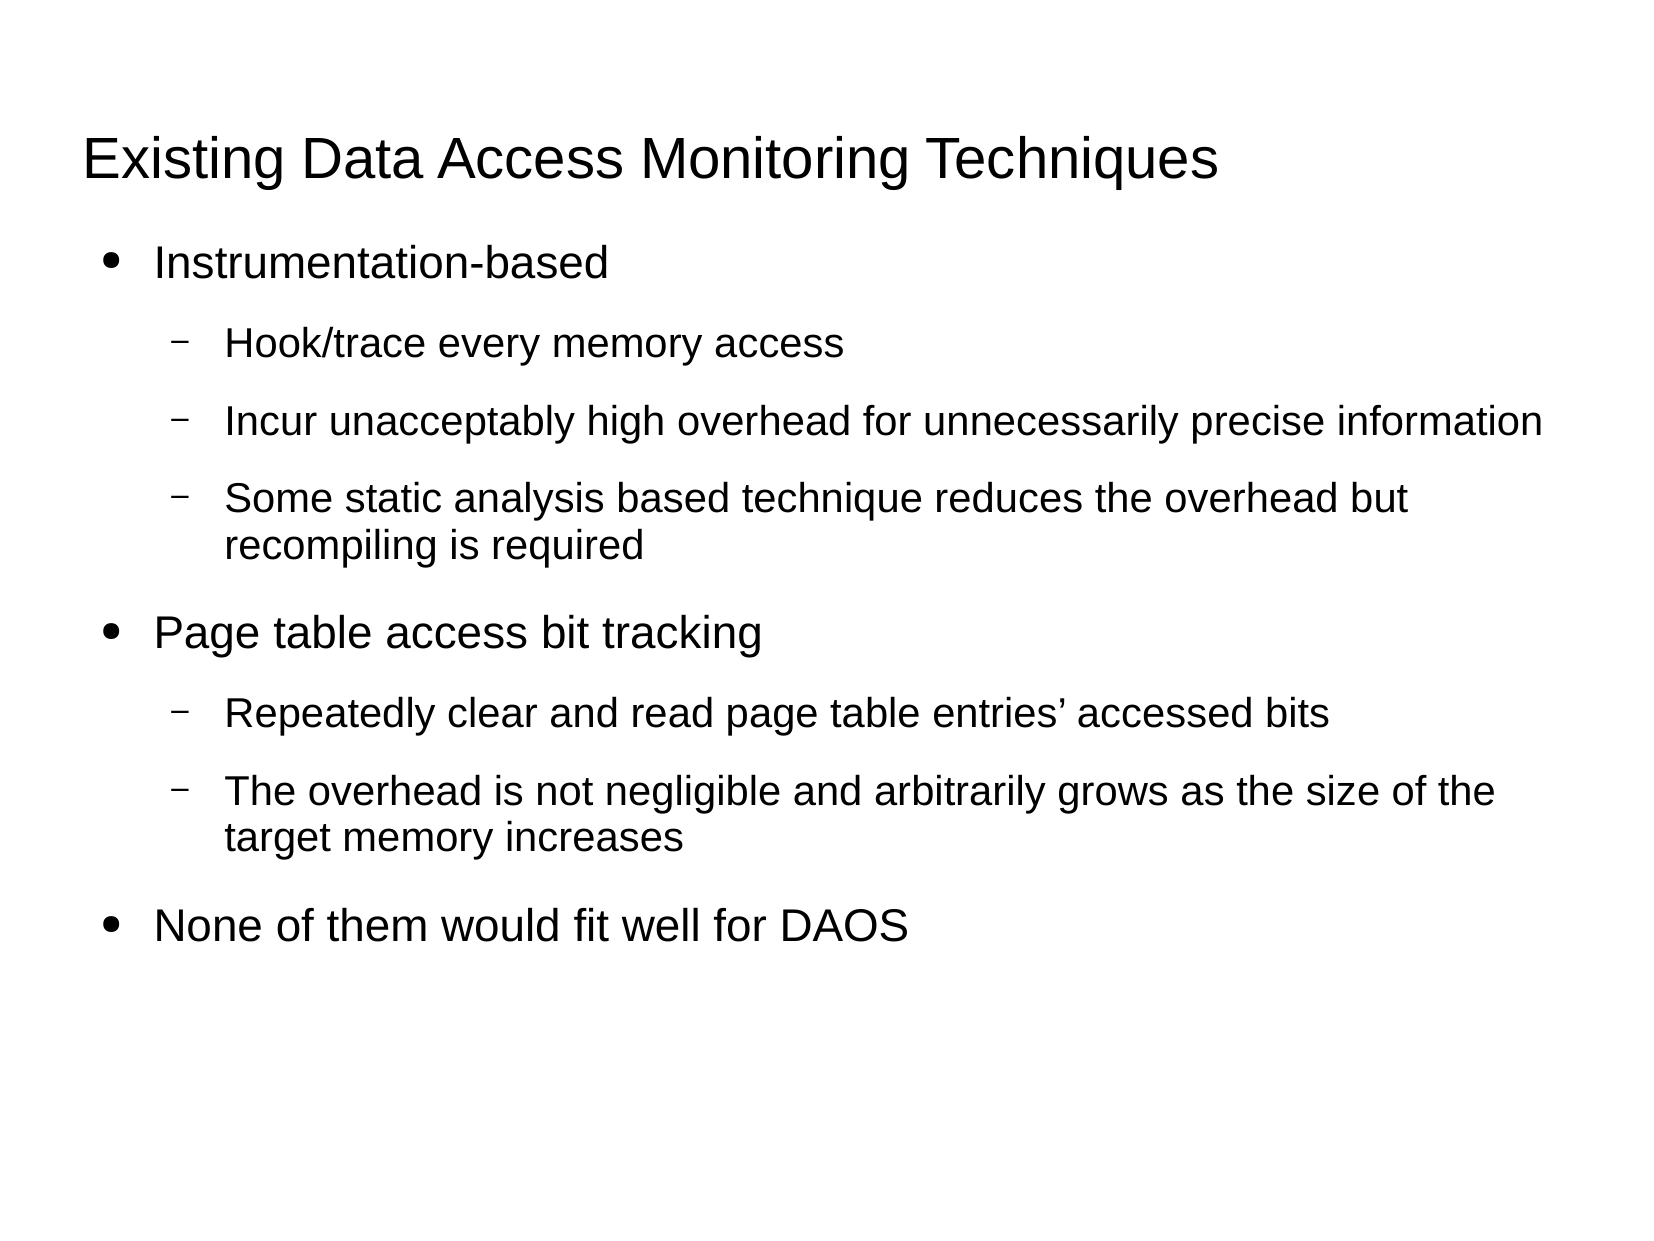

# Existing Data Access Monitoring Techniques
Instrumentation-based
Hook/trace every memory access
Incur unacceptably high overhead for unnecessarily precise information
Some static analysis based technique reduces the overhead but recompiling is required
Page table access bit tracking
Repeatedly clear and read page table entries’ accessed bits
The overhead is not negligible and arbitrarily grows as the size of the target memory increases
None of them would fit well for DAOS